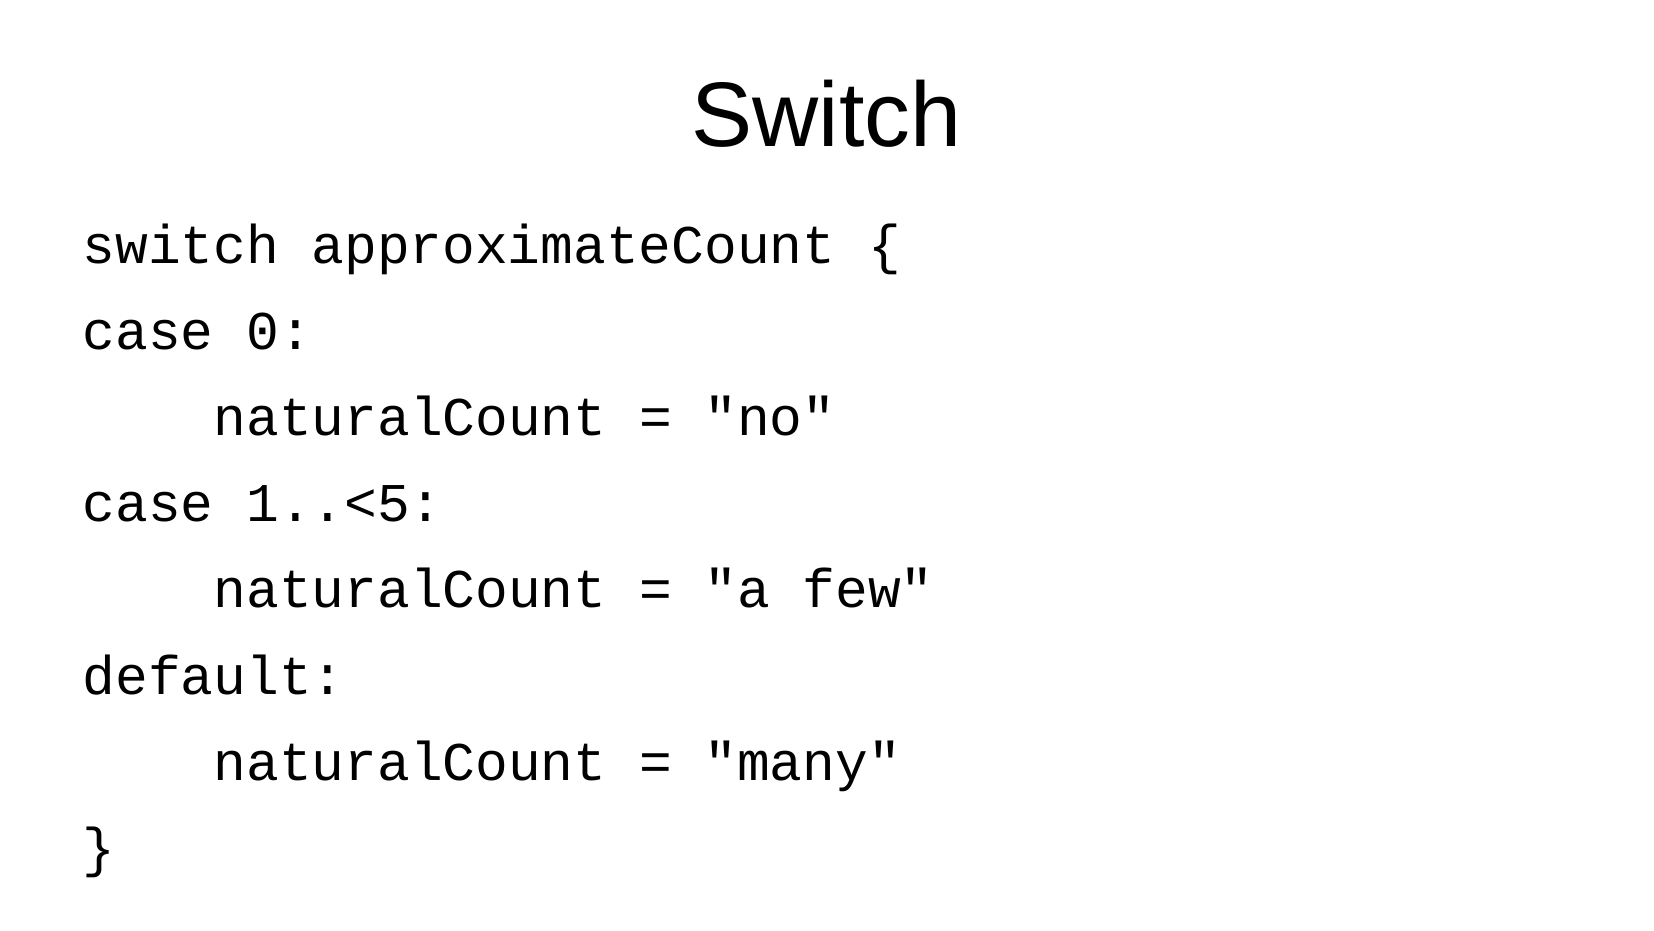

# Switch
switch approximateCount {
case 0:
 naturalCount = "no"
case 1..<5:
 naturalCount = "a few"
default:
 naturalCount = "many"
}